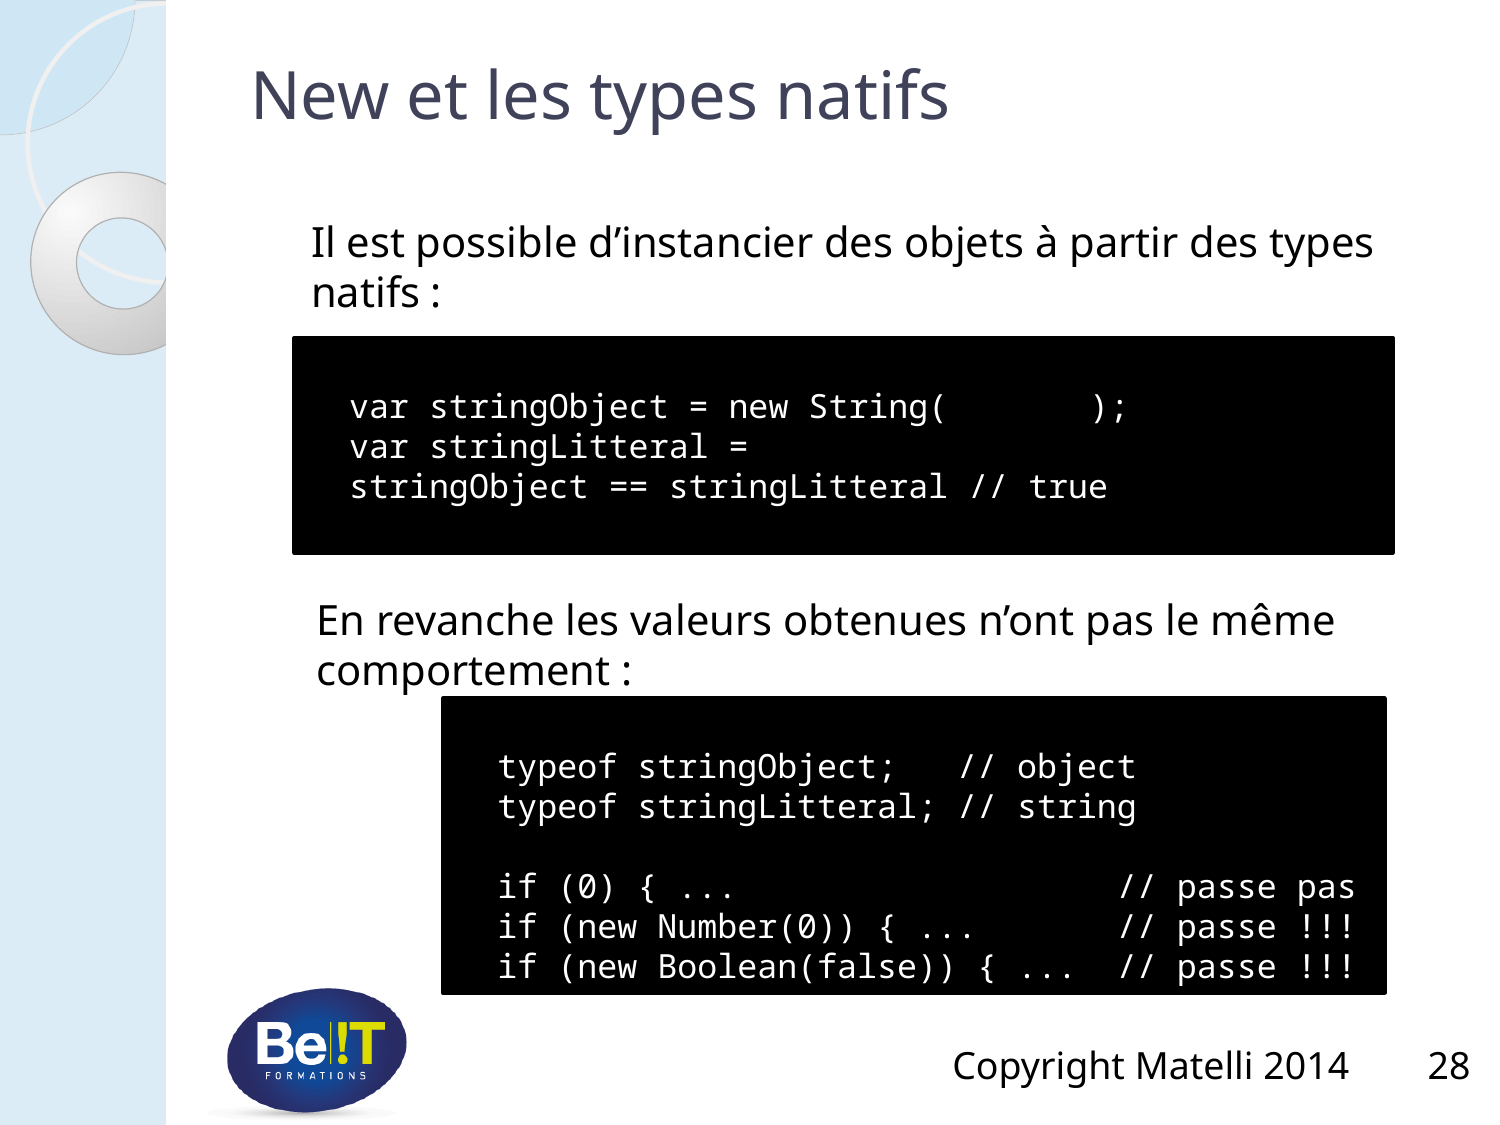

# New et les types natifs
Il est possible d’instancier des objets à partir des types natifs :
 var stringObject = new String("hello");
 var stringLitteral = "hello";
 stringObject == stringLitteral // true
En revanche les valeurs obtenues n’ont pas le même comportement :
 typeof stringObject; // object
 typeof stringLitteral; // string
 if (0) { ... // passe pas
 if (new Number(0)) { ... // passe !!!
 if (new Boolean(false)) { ... // passe !!!
Copyright Matelli 2014